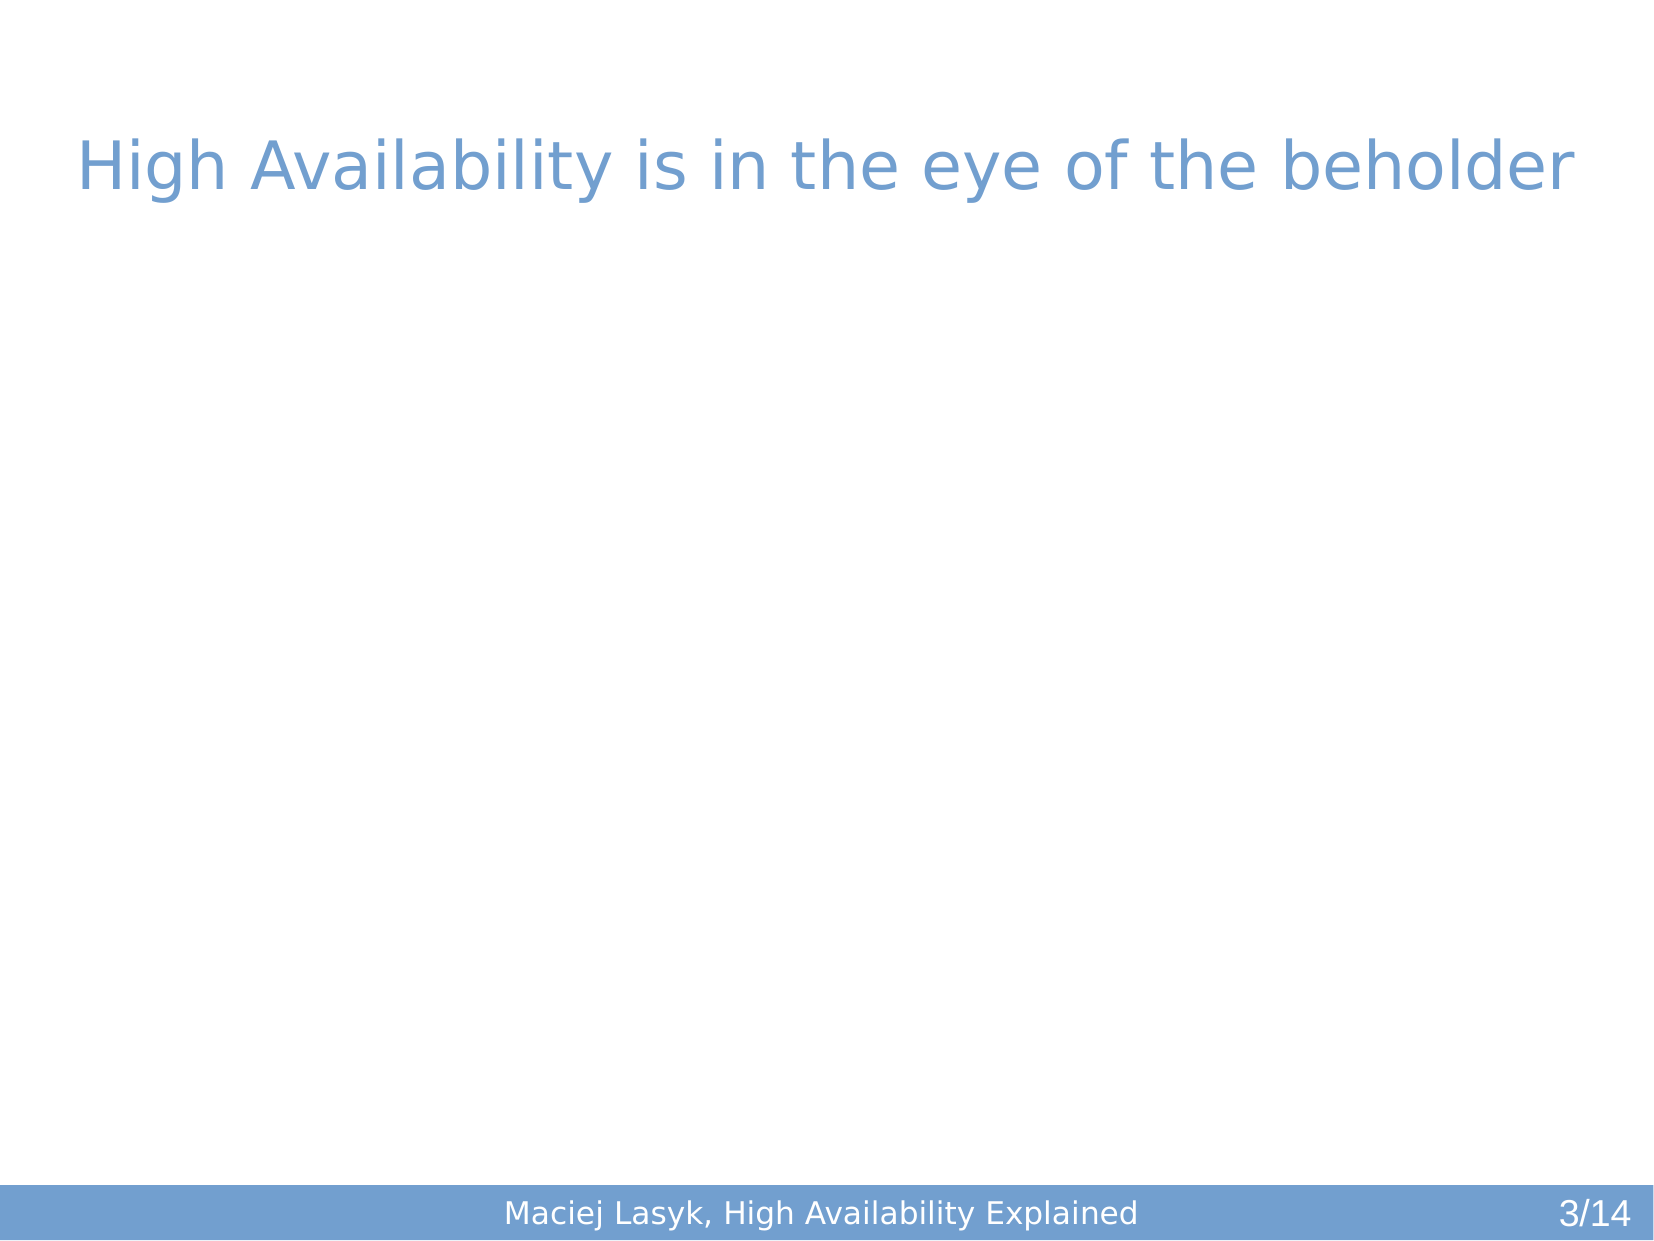

High Availability is in the eye of the beholder
 3/14
Maciej Lasyk, High Availability Explained